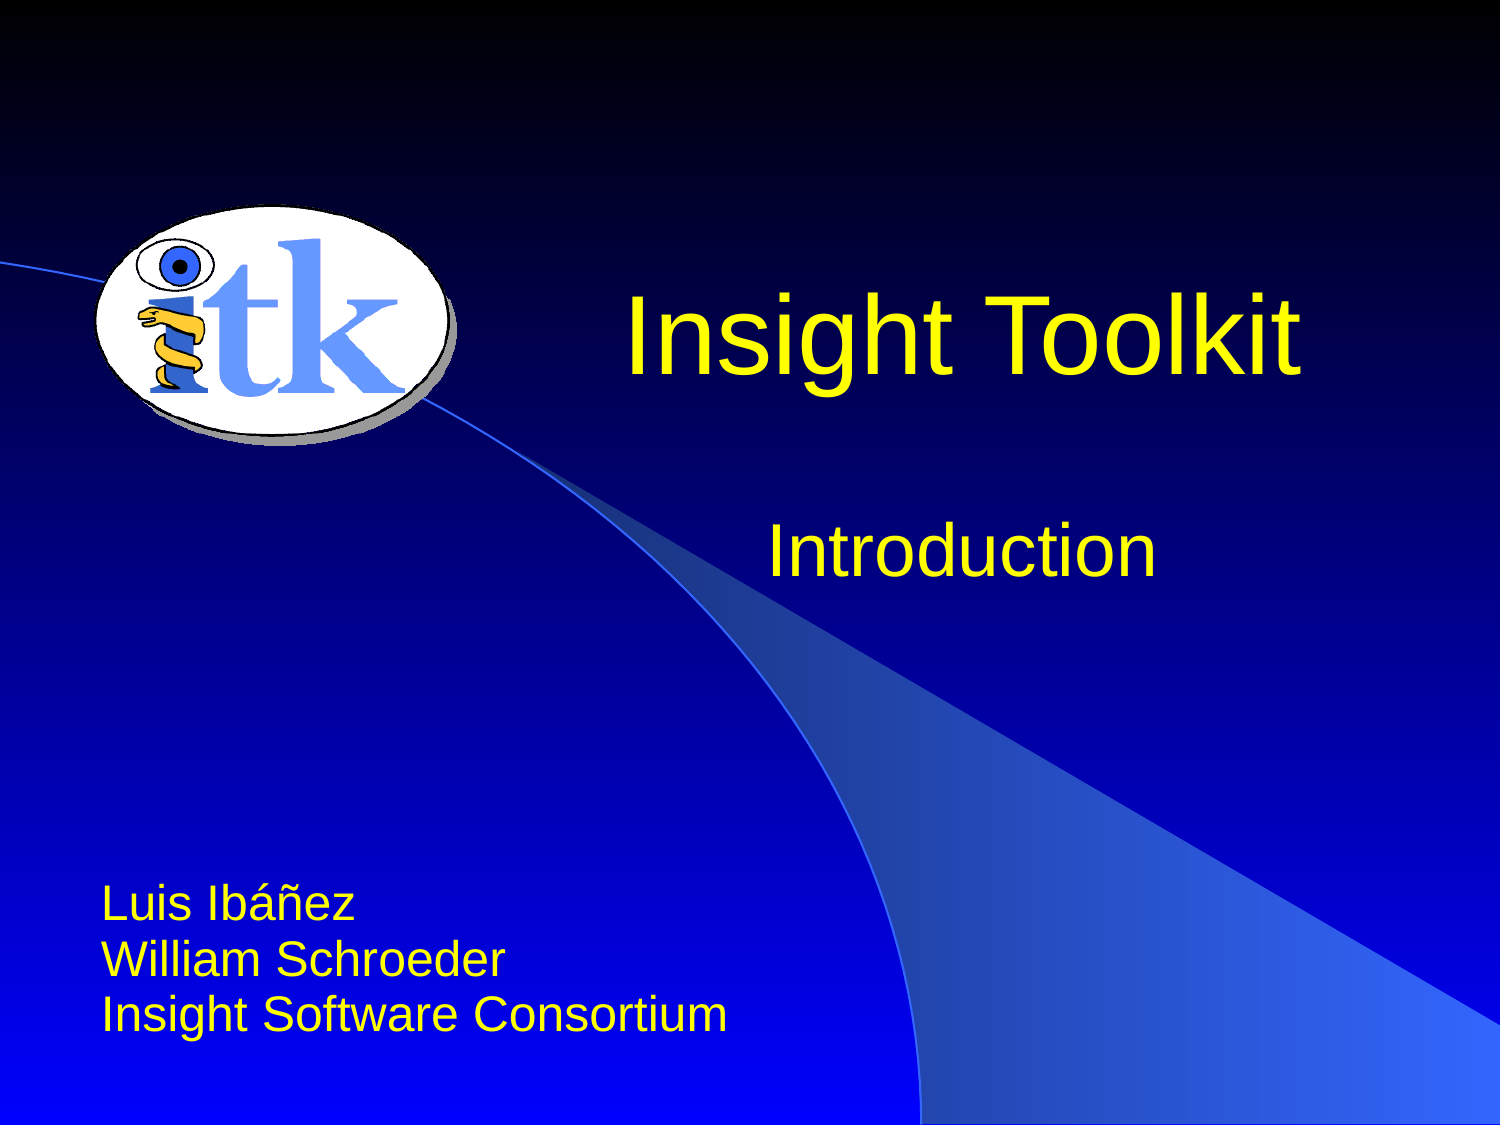

# Insight Toolkit Introduction
Luis Ibáñez
William Schroeder
Insight Software Consortium